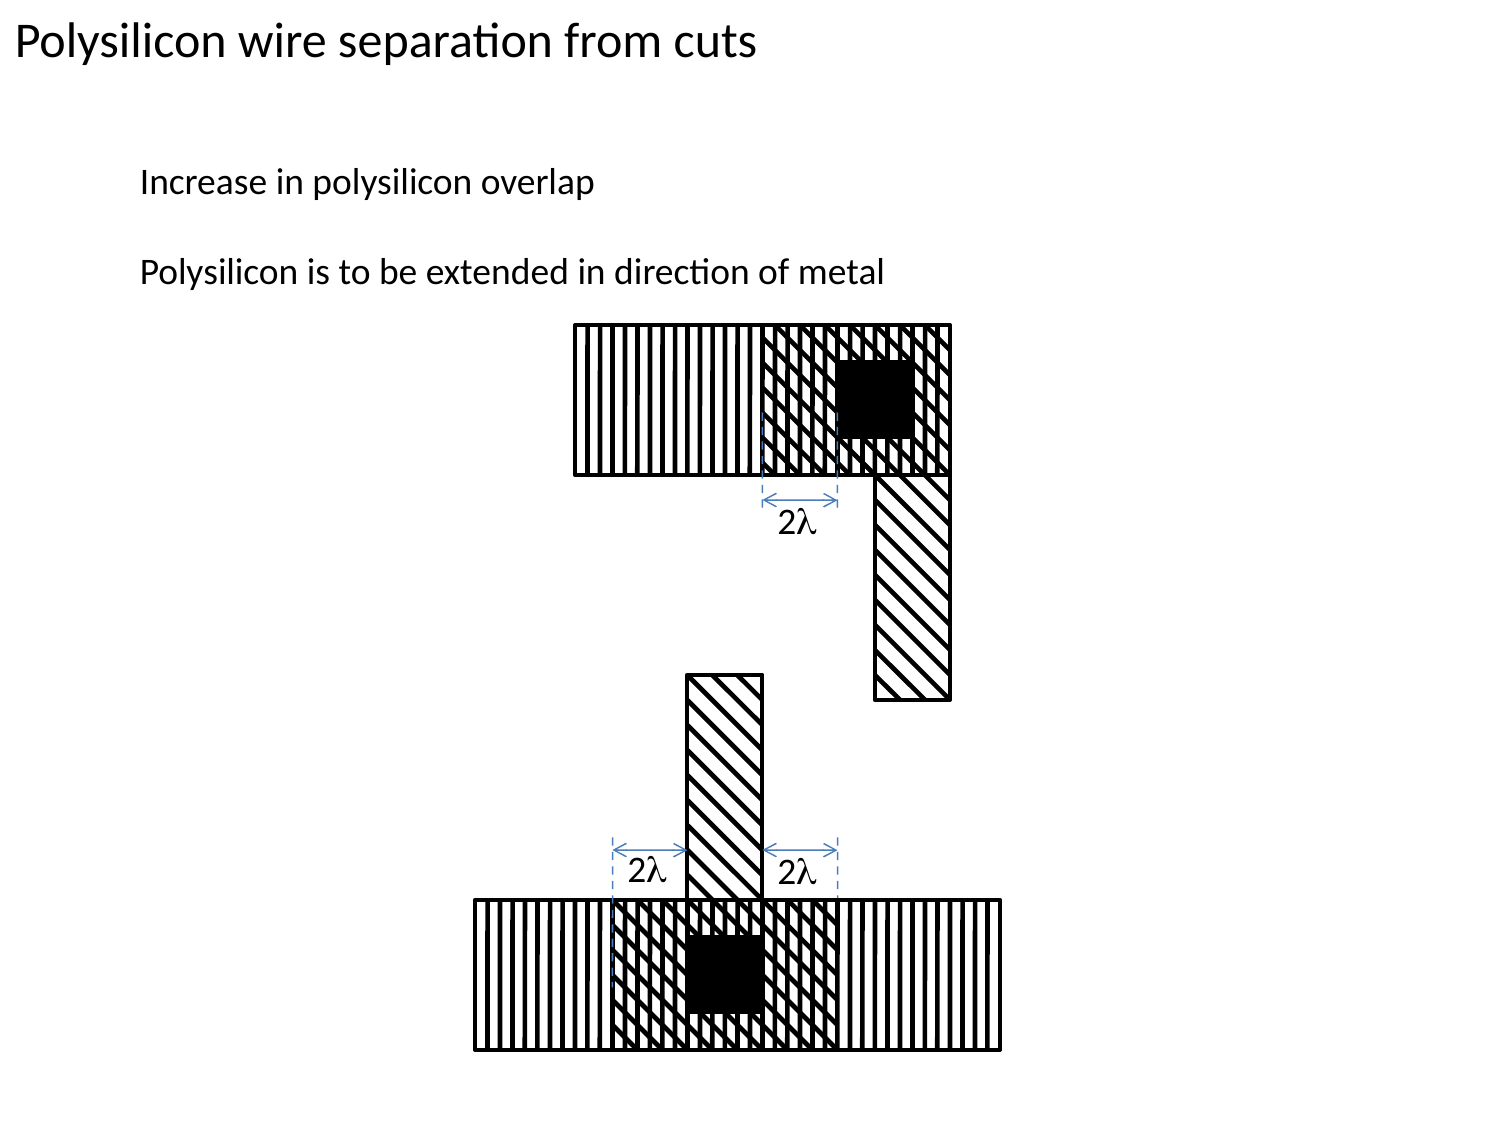

Polysilicon wire separation from cuts
Increase in polysilicon overlap
Polysilicon is to be extended in direction of metal
2
2
2